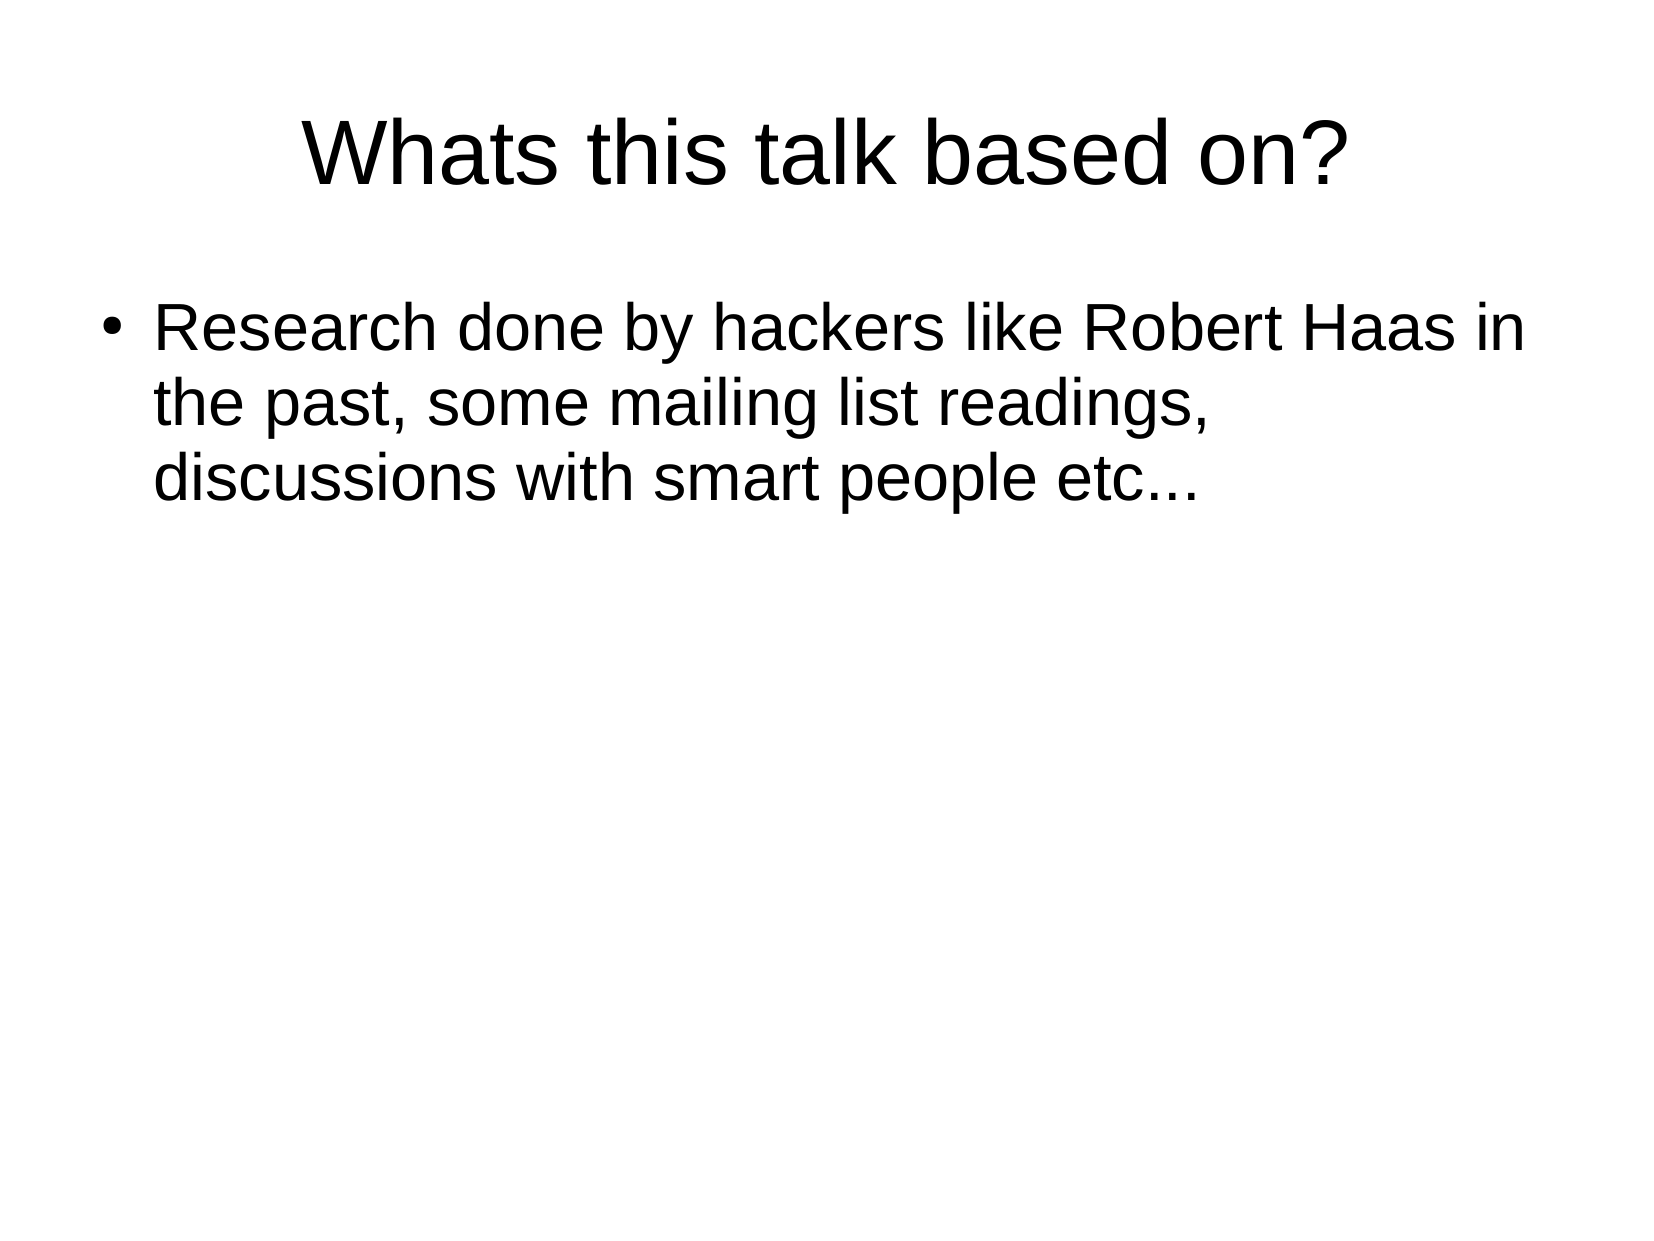

# Whats this talk based on?
Research done by hackers like Robert Haas in the past, some mailing list readings, discussions with smart people etc...